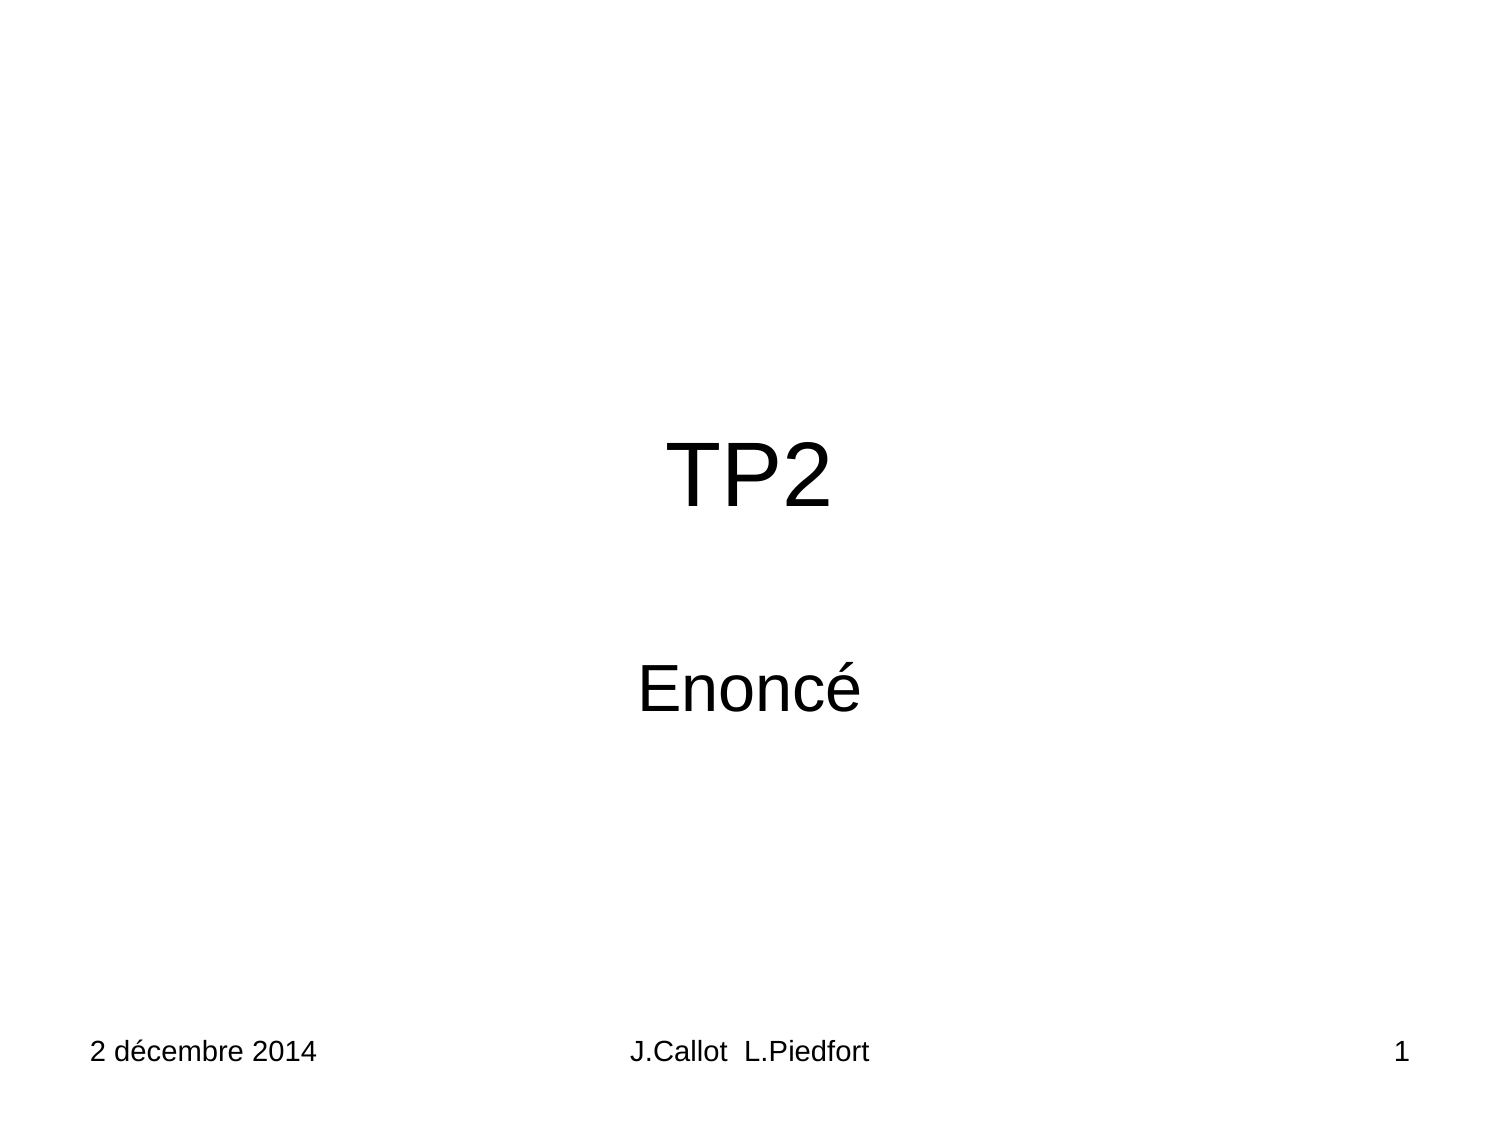

# TP2
Enoncé
2 décembre 2014
J.Callot L.Piedfort
1